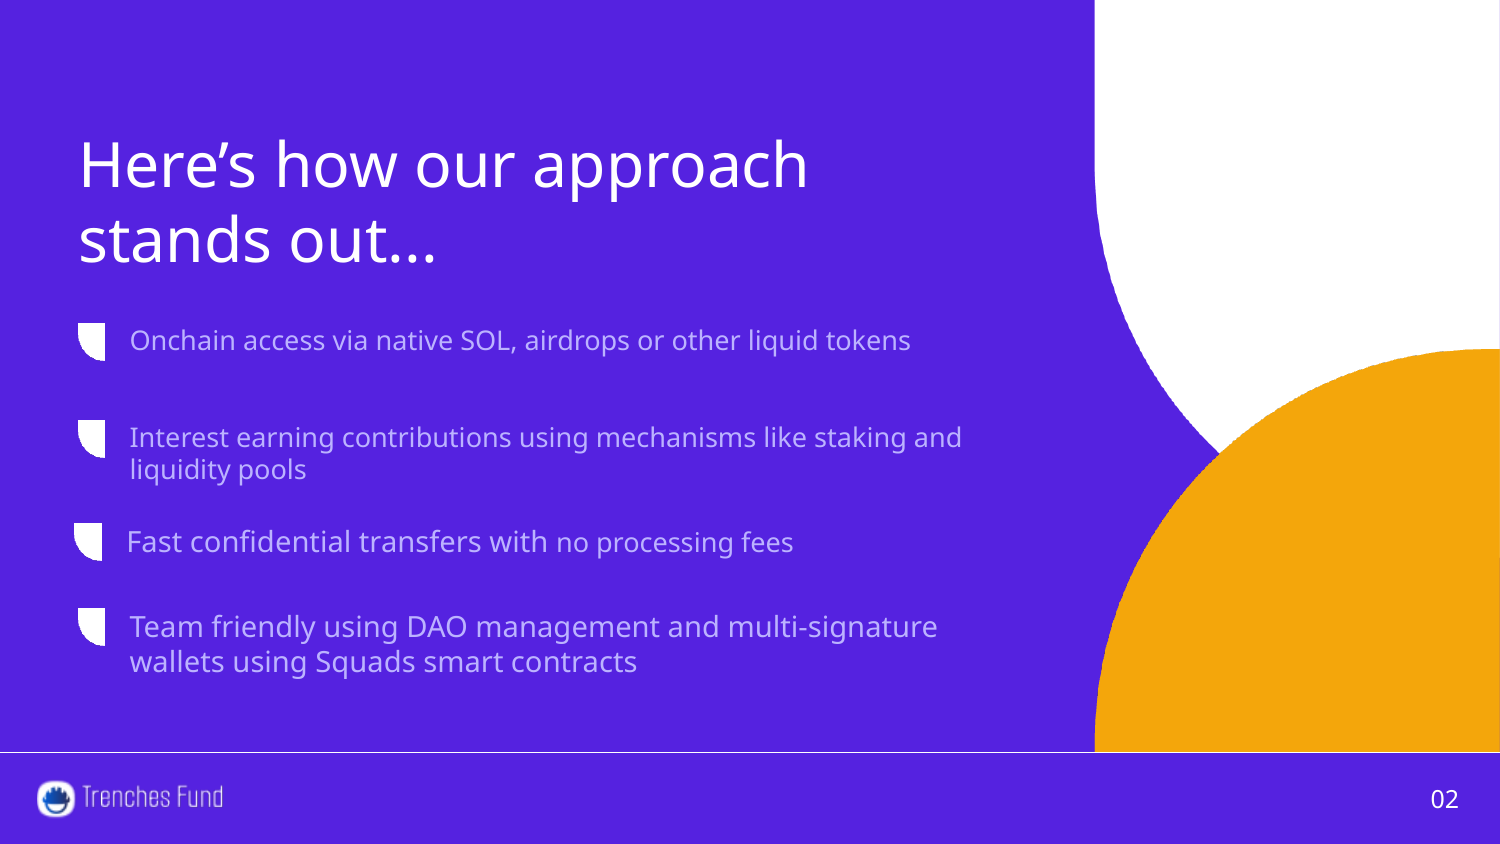

Here’s how our approach stands out...
Onchain access via native SOL, airdrops or other liquid tokens
Interest earning contributions using mechanisms like staking and liquidity pools
Fast confidential transfers with no processing fees
Team friendly using DAO management and multi-signature wallets using Squads smart contracts
02